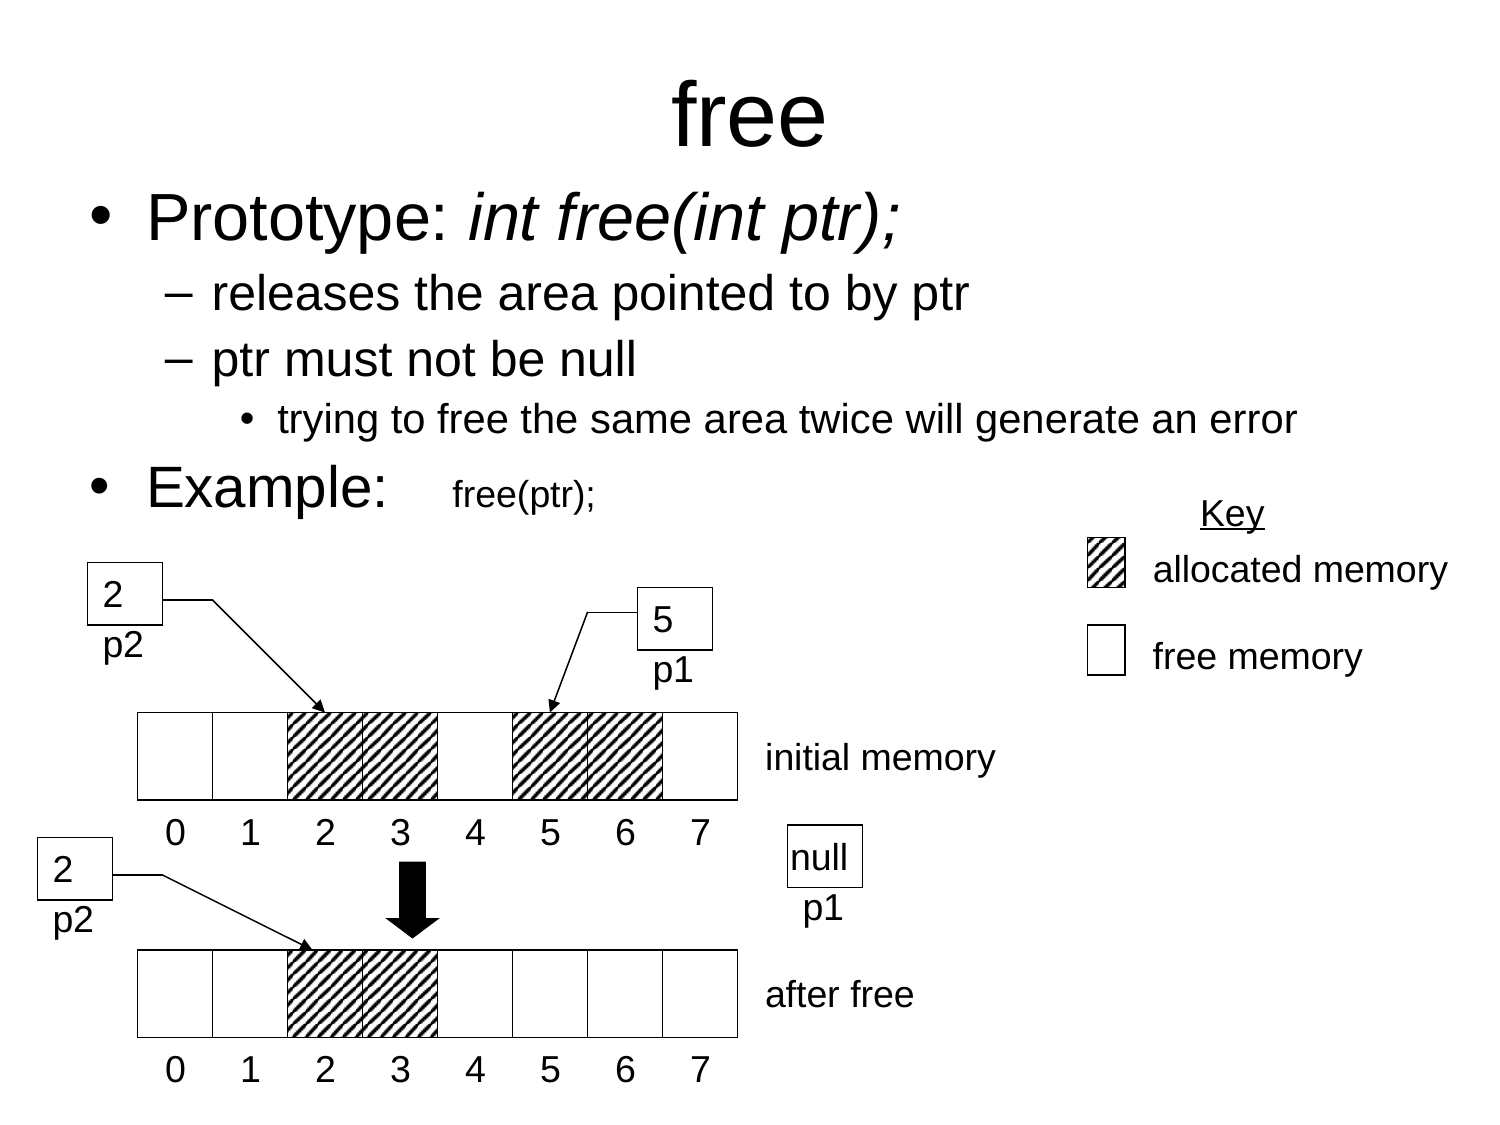

# free
Prototype: int free(int ptr);
releases the area pointed to by ptr
ptr must not be null
trying to free the same area twice will generate an error
Example:
free(ptr);
Key
allocated memory
2
5
p2
free memory
p1
initial memory
0
1
2
3
4
5
6
7
null
2
p1
p2
after free
0
1
2
3
4
5
6
7